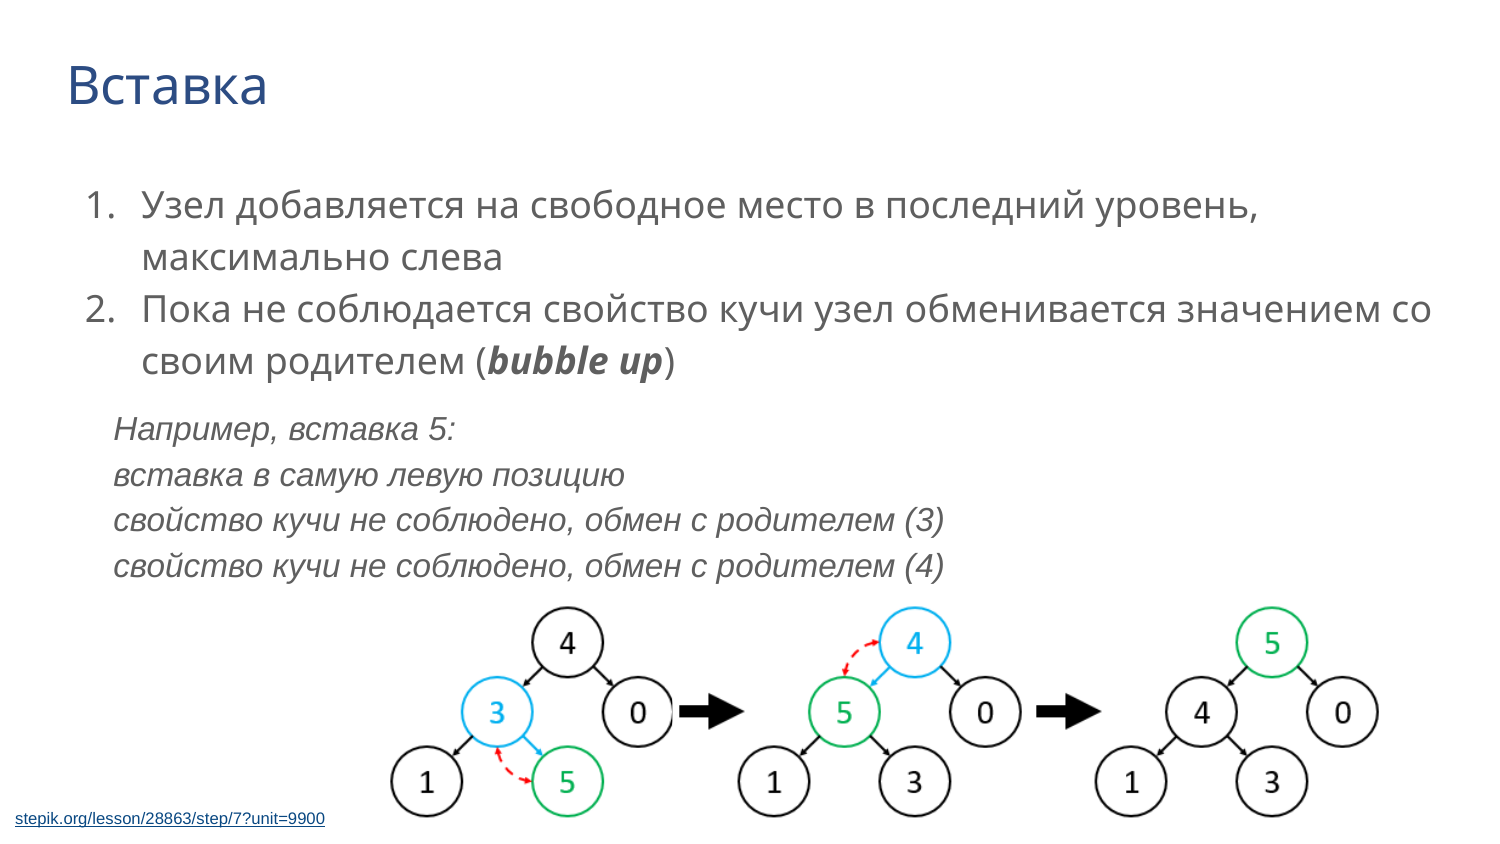

# Вставка
Узел добавляется на свободное место в последний уровень, максимально слева
Пока не соблюдается свойство кучи узел обменивается значением со своим родителем (bubble up)
Например, вставка 5:
вставка в самую левую позицию
свойство кучи не соблюдено, обмен с родителем (3)
свойство кучи не соблюдено, обмен с родителем (4)
stepik.org/lesson/28863/step/7?unit=9900